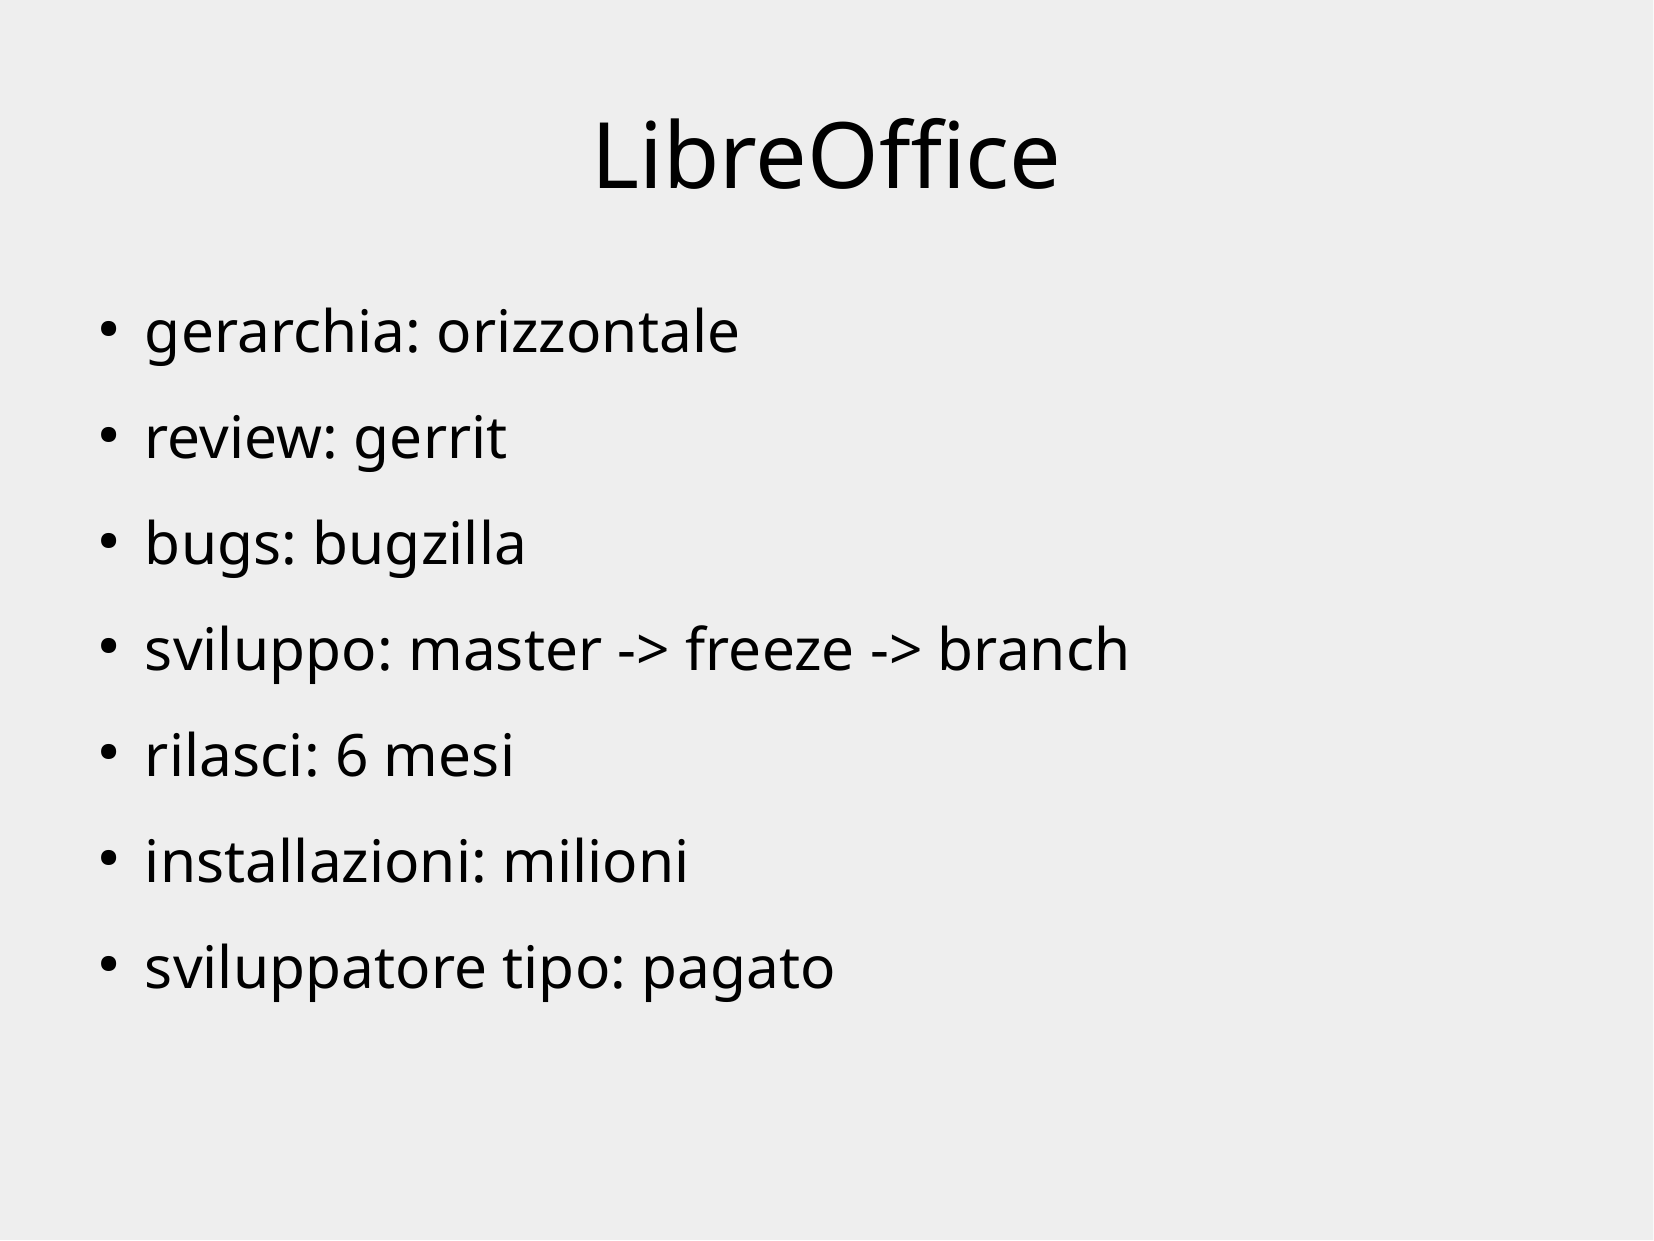

# LibreOffice
gerarchia: orizzontale
review: gerrit
bugs: bugzilla
sviluppo: master -> freeze -> branch
rilasci: 6 mesi
installazioni: milioni
sviluppatore tipo: pagato